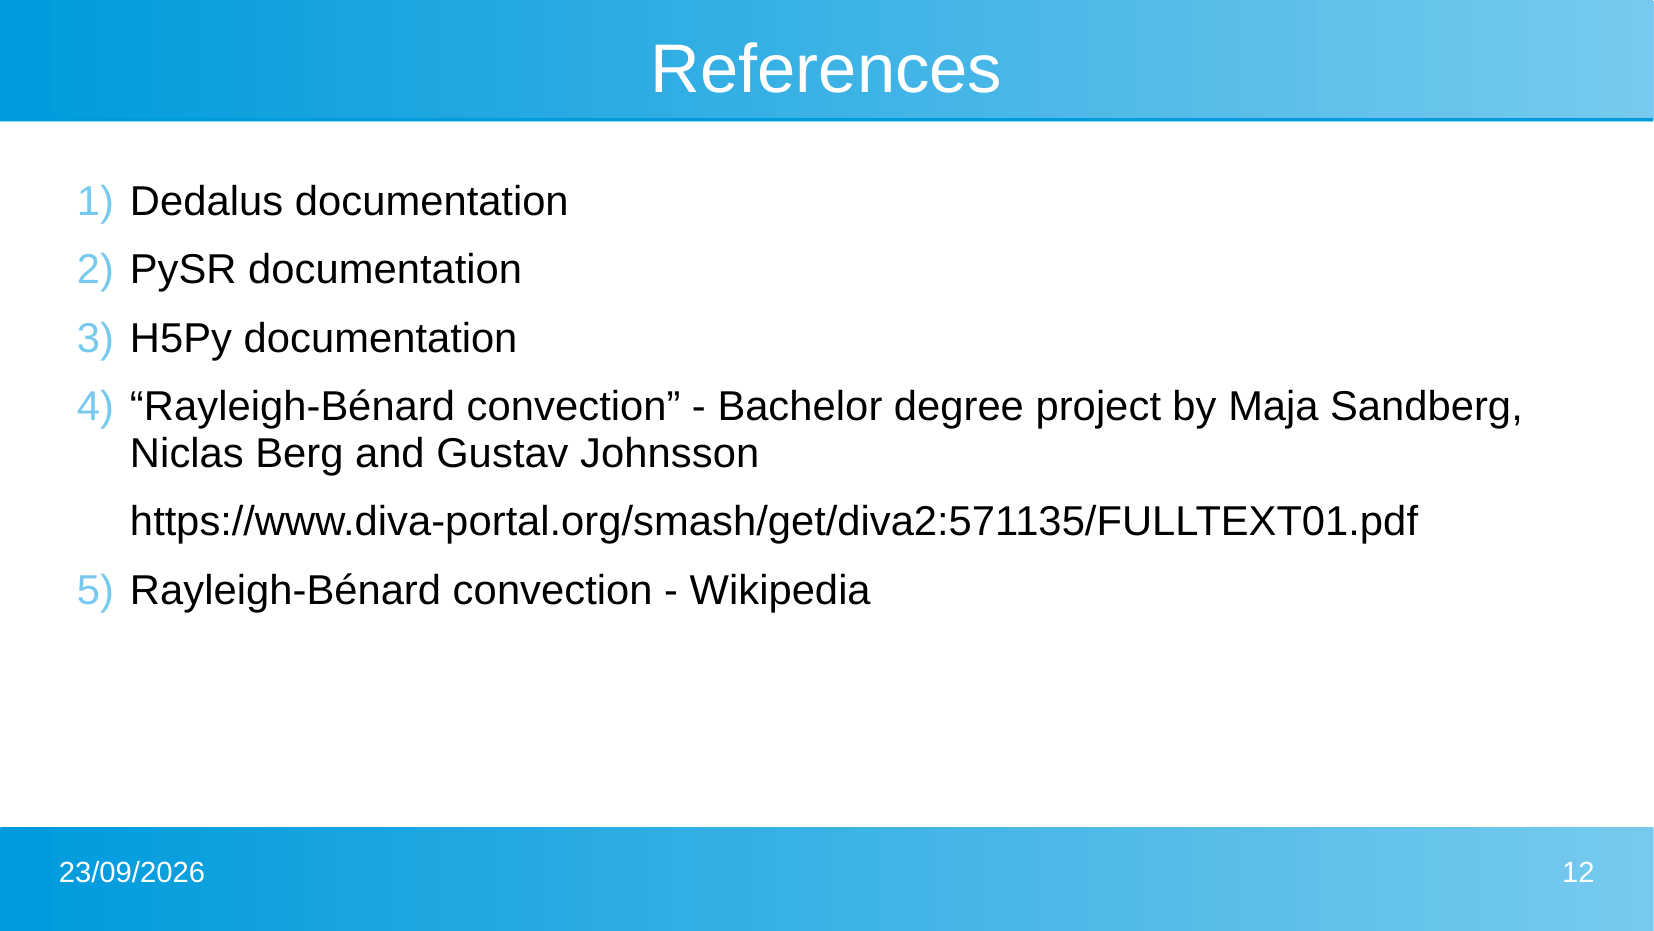

# References
Dedalus documentation
PySR documentation
H5Py documentation
“Rayleigh-Bénard convection” - Bachelor degree project by Maja Sandberg, Niclas Berg and Gustav Johnsson
https://www.diva-portal.org/smash/get/diva2:571135/FULLTEXT01.pdf
Rayleigh-Bénard convection - Wikipedia
12